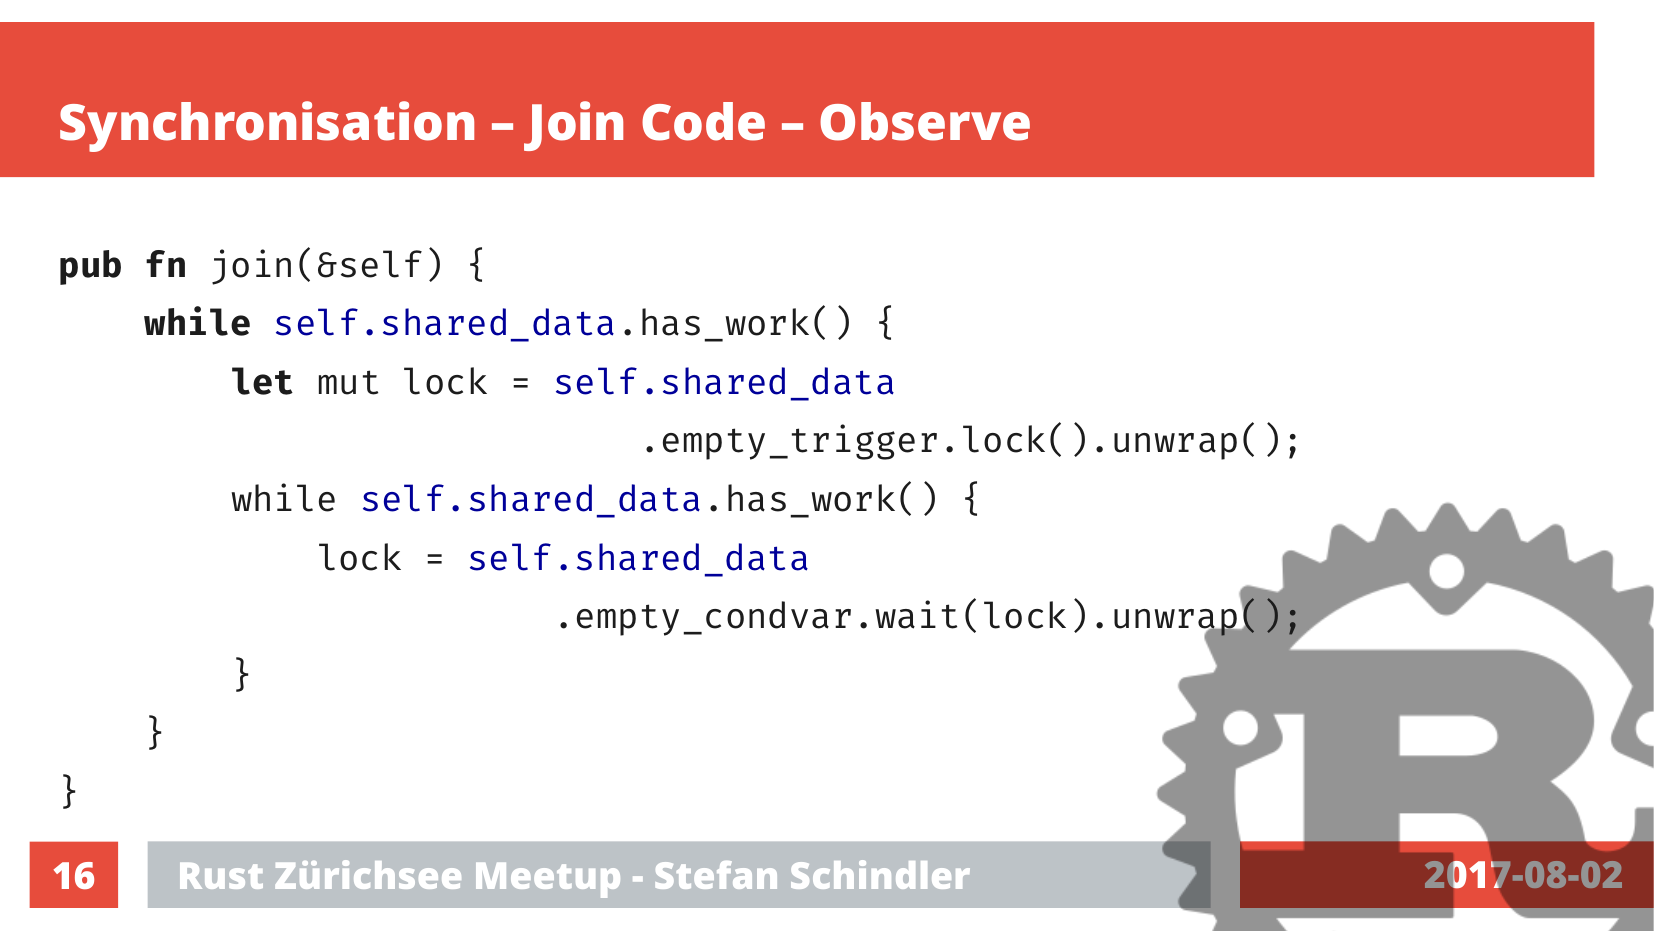

# Synchronisation – Join Code – Observe
pub fn join(&self) {
 while self.shared_data.has_work() {
 let mut lock = self.shared_data
 .empty_trigger.lock().unwrap();
 while self.shared_data.has_work() {
 lock = self.shared_data
 .empty_condvar.wait(lock).unwrap();
 }
 }
}
16
Rust Zürichsee Meetup - Stefan Schindler
2017-08-02